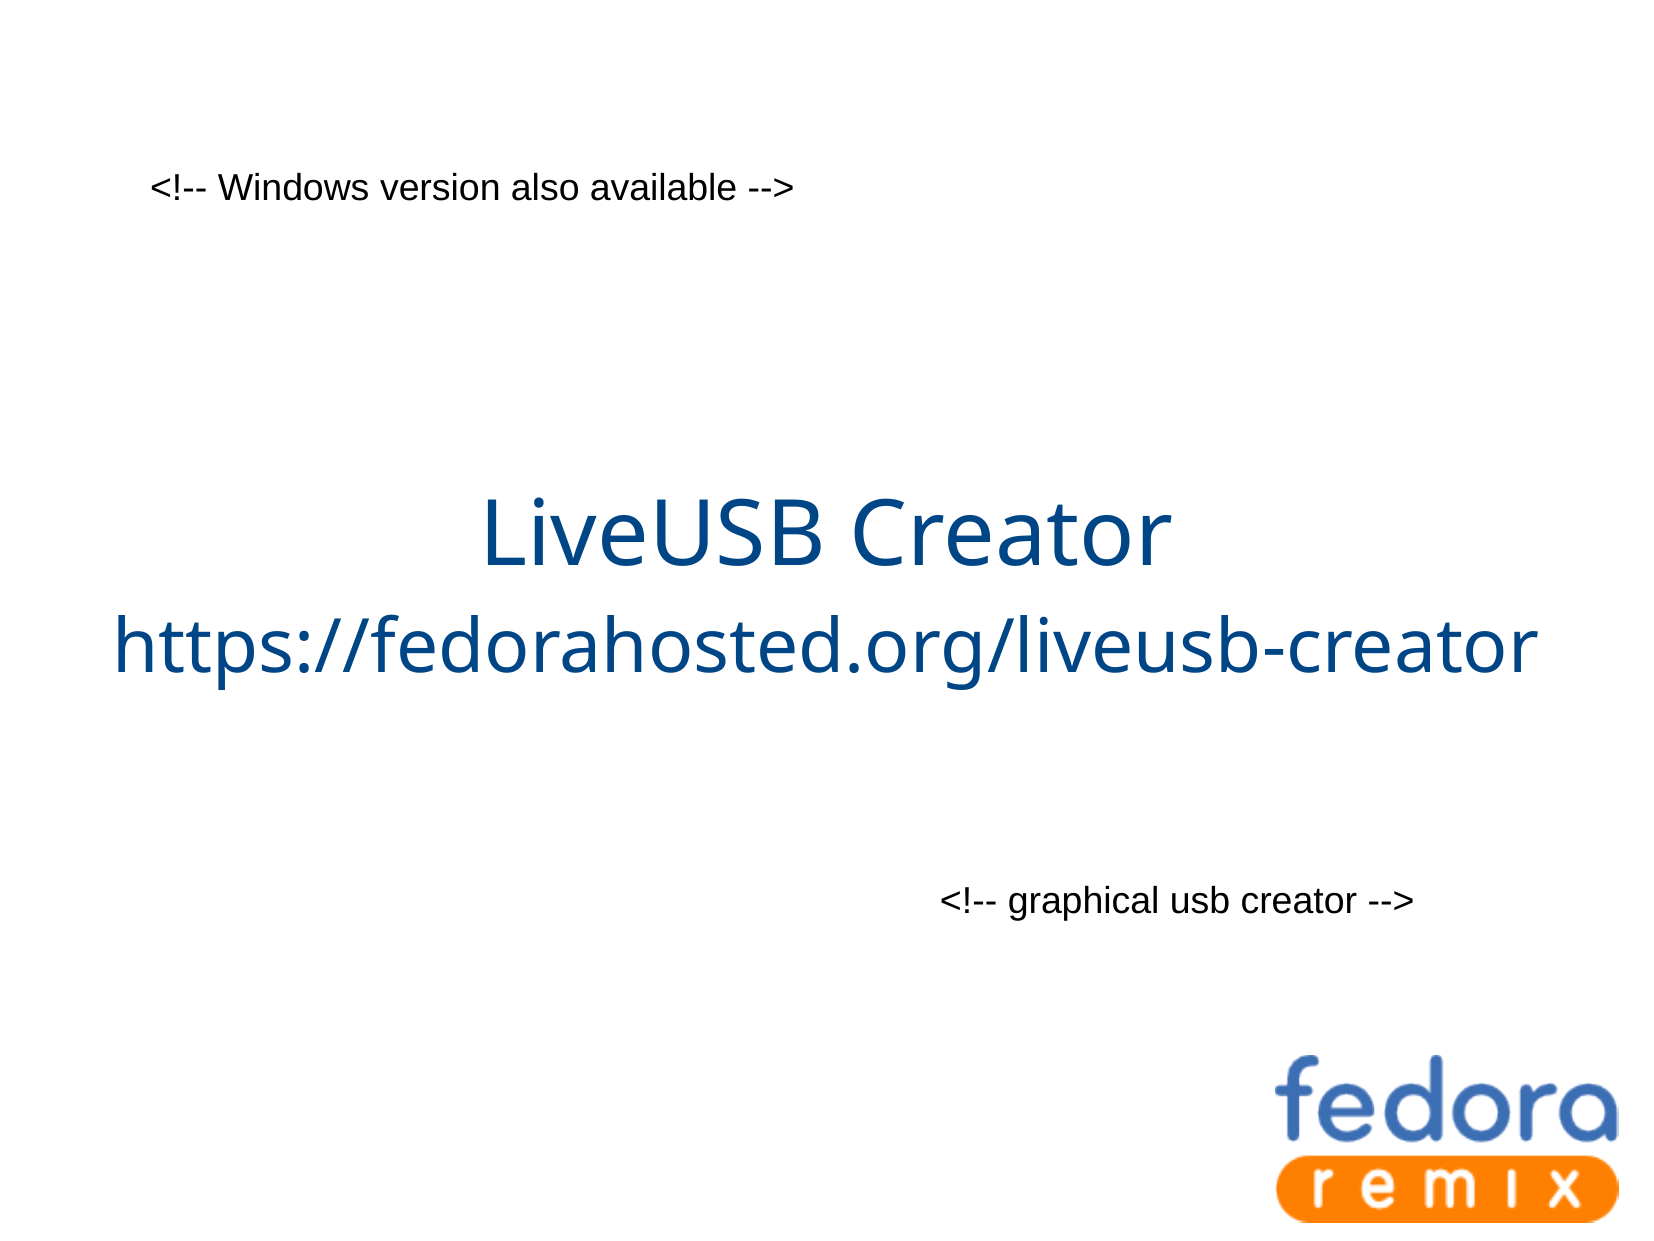

<!-- Windows version also available -->
# LiveUSB Creator https://fedorahosted.org/liveusb-creator
<!-- graphical usb creator -->